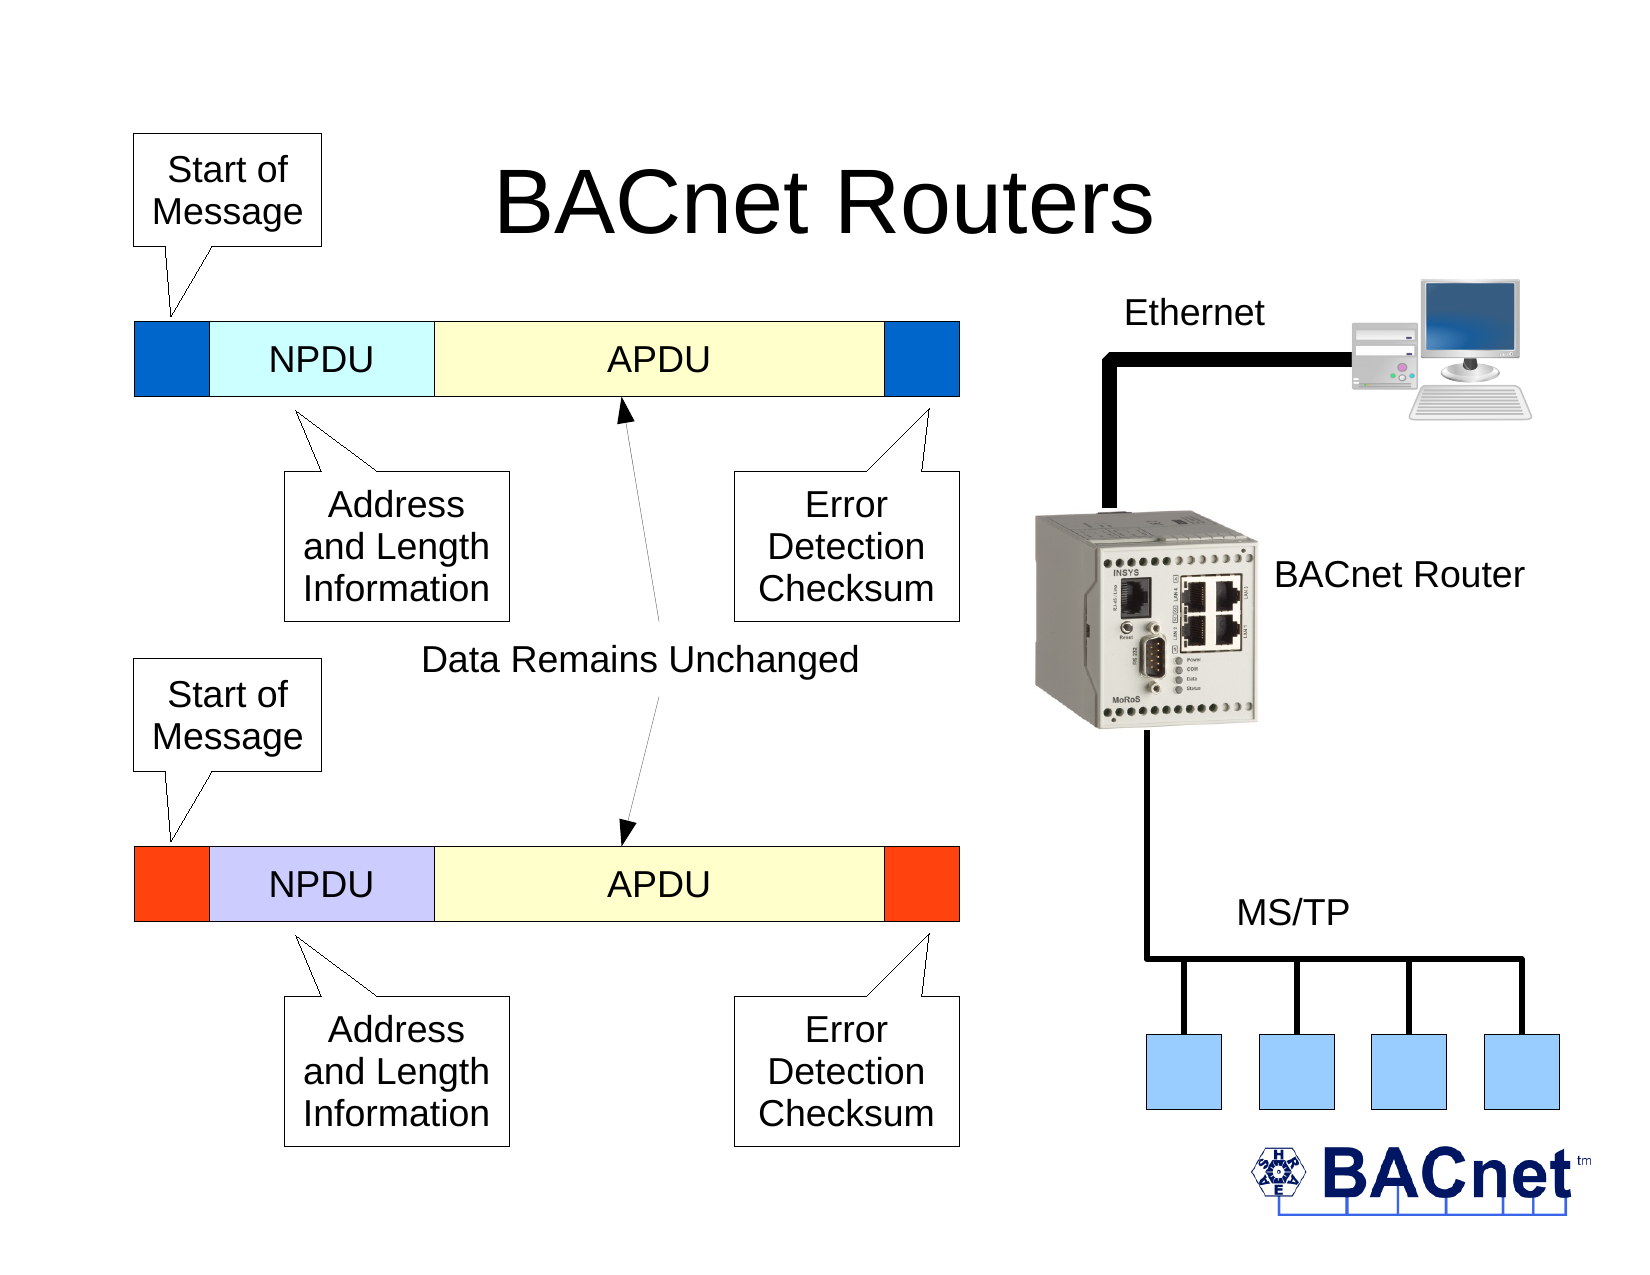

# BACnet Routers
Start of Message
Ethernet
NPDU
APDU
Address and Length Information
Error Detection Checksum
BACnet Router
Data Remains Unchanged
Start of Message
NPDU
APDU
MS/TP
Address and Length Information
Error Detection Checksum